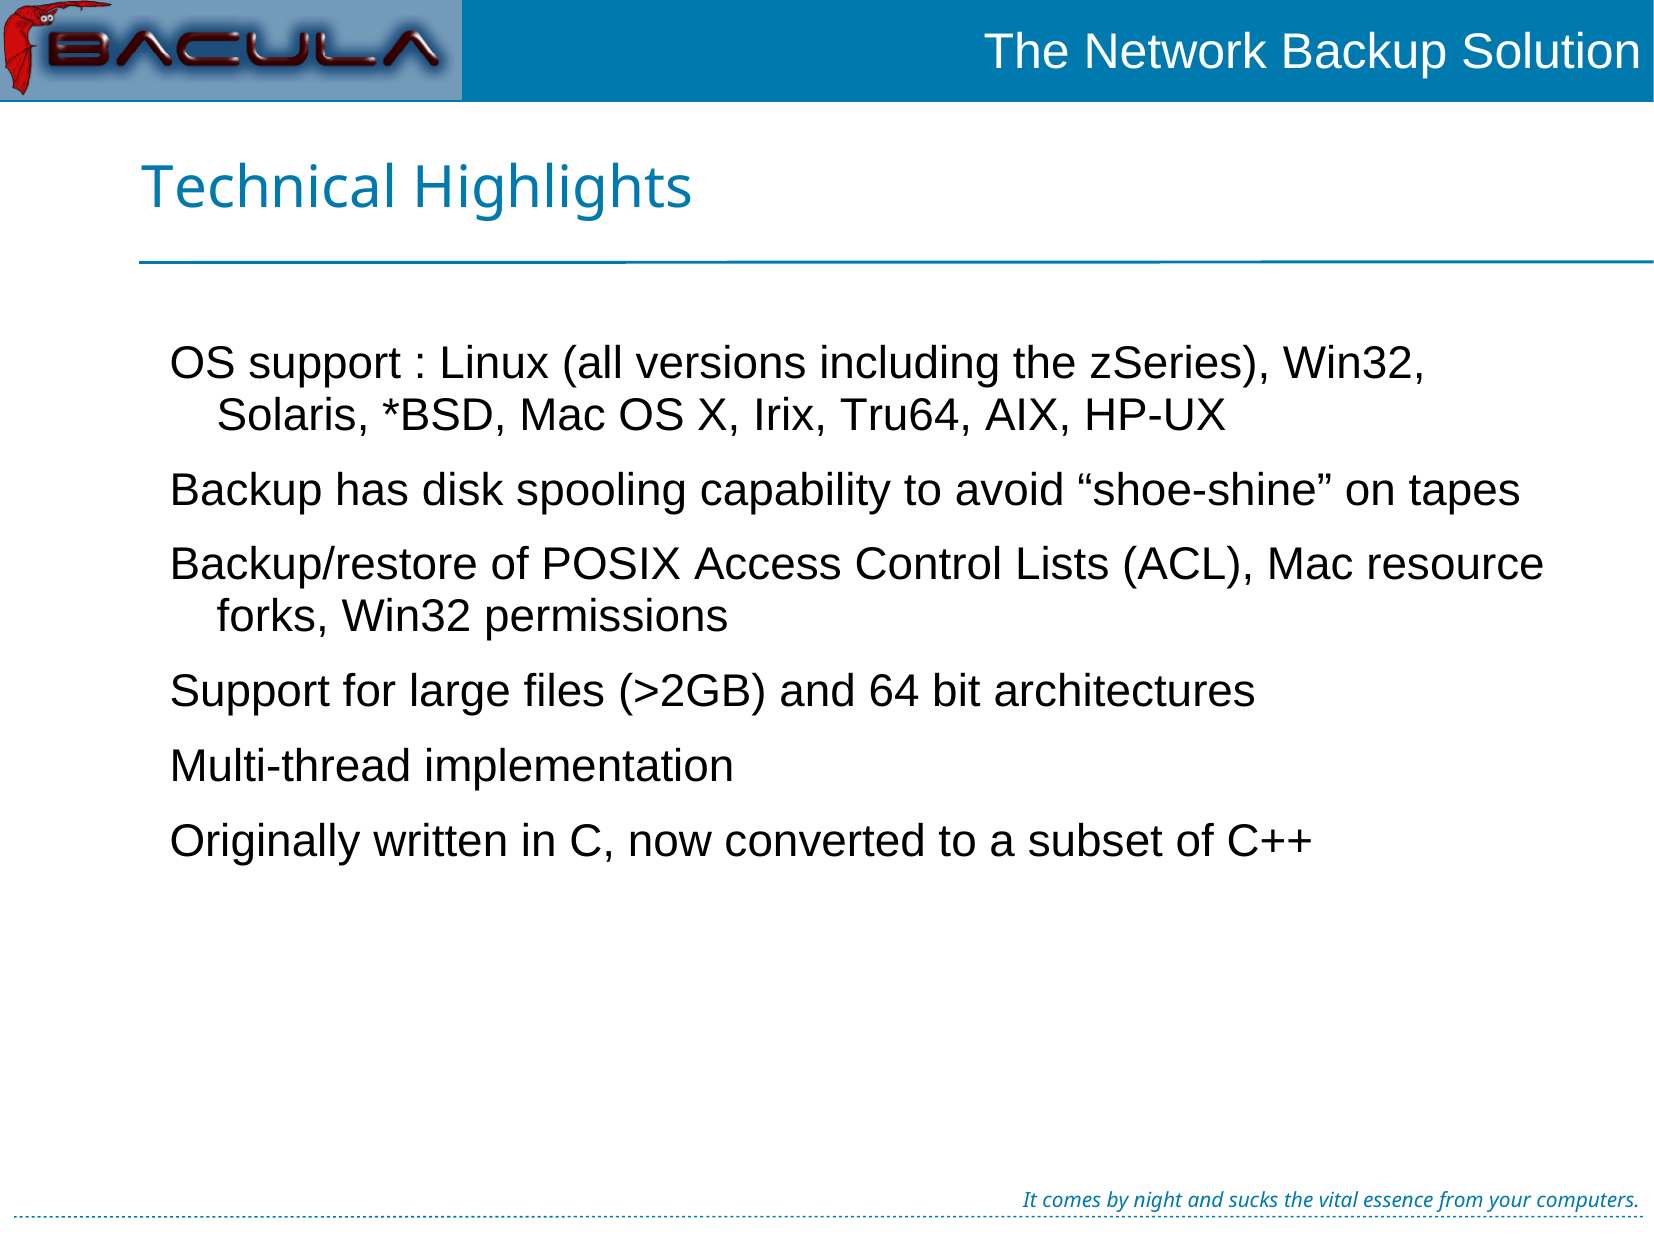

# Technical Highlights
OS support : Linux (all versions including the zSeries), Win32, Solaris, *BSD, Mac OS X, Irix, Tru64, AIX, HP-UX
Backup has disk spooling capability to avoid “shoe-shine” on tapes
Backup/restore of POSIX Access Control Lists (ACL), Mac resource forks, Win32 permissions
Support for large files (>2GB) and 64 bit architectures
Multi-thread implementation
Originally written in C, now converted to a subset of C++